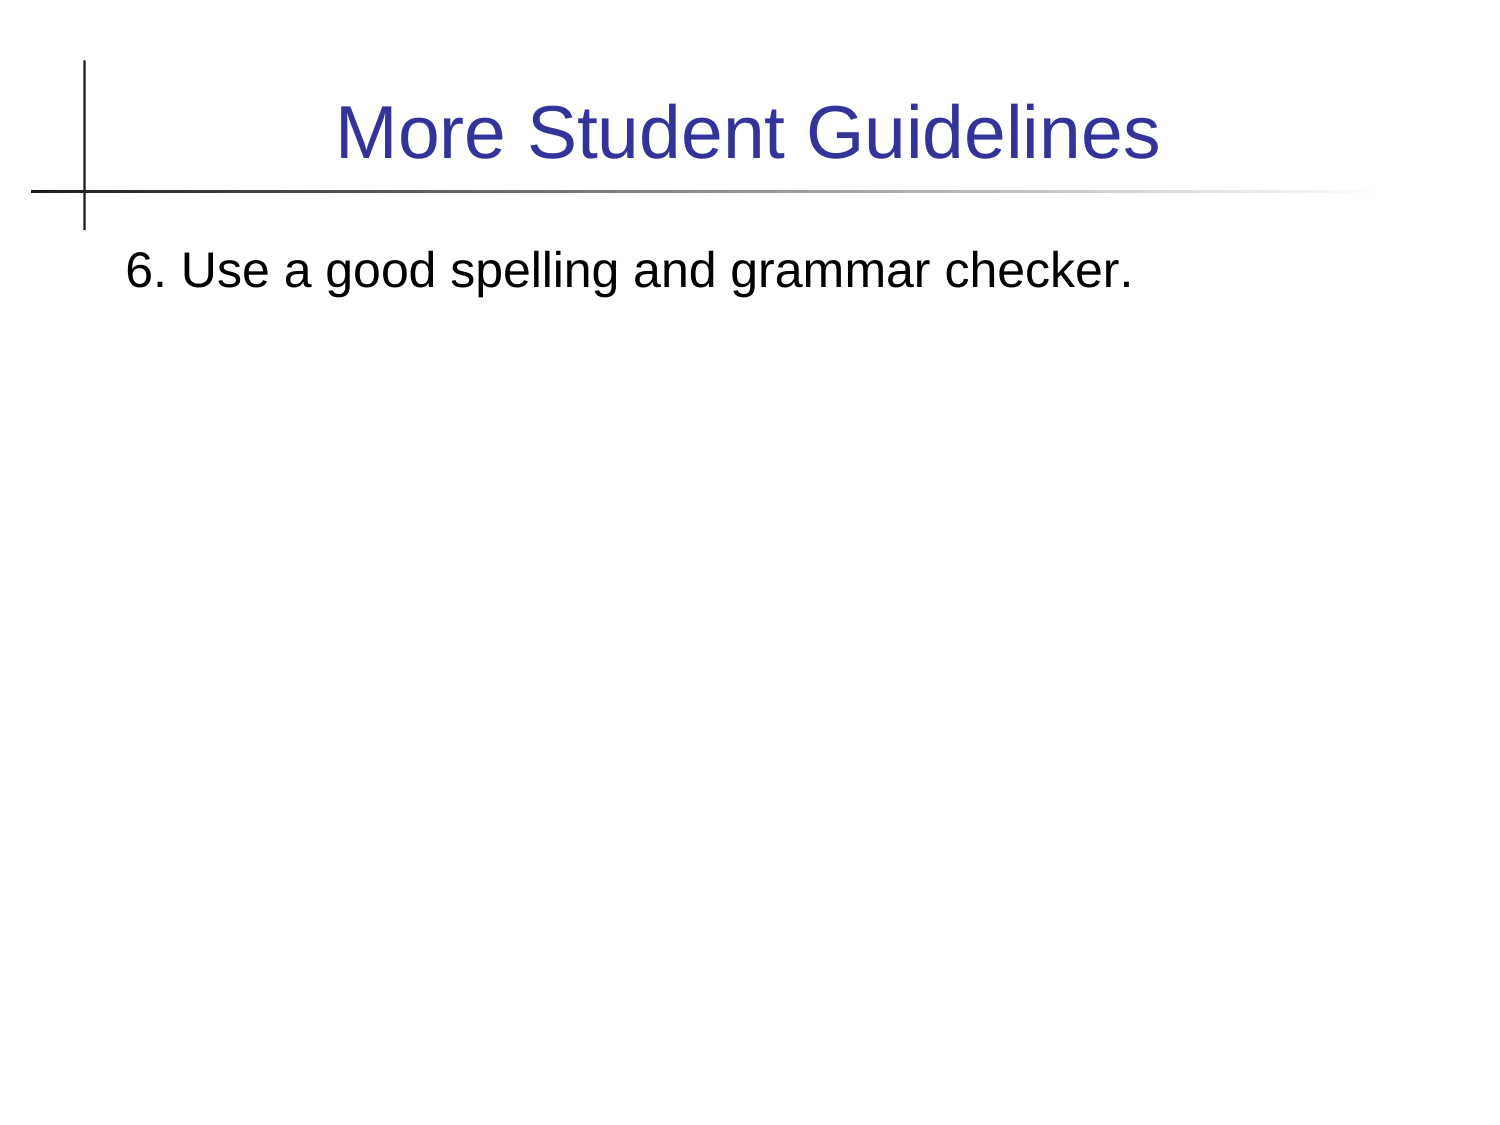

# More Student Guidelines
6. Use a good spelling and grammar checker.